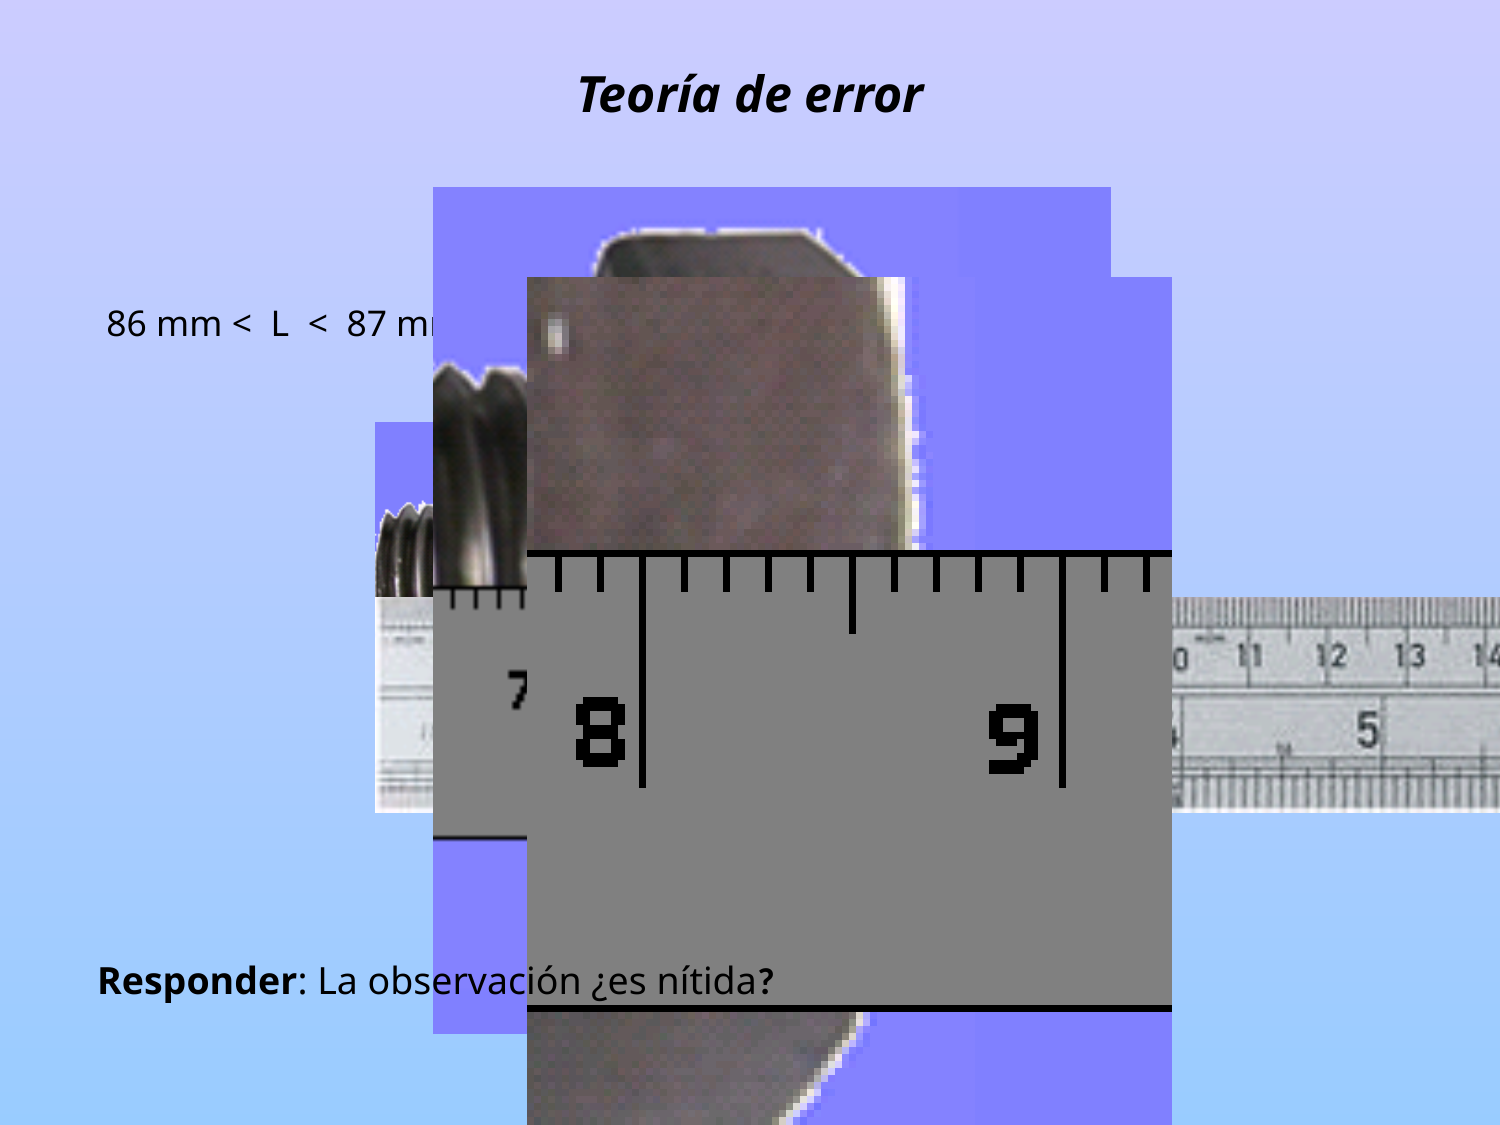

# Teoría de error
86 mm < L < 87 mm
Responder: La observación ¿es nítida?